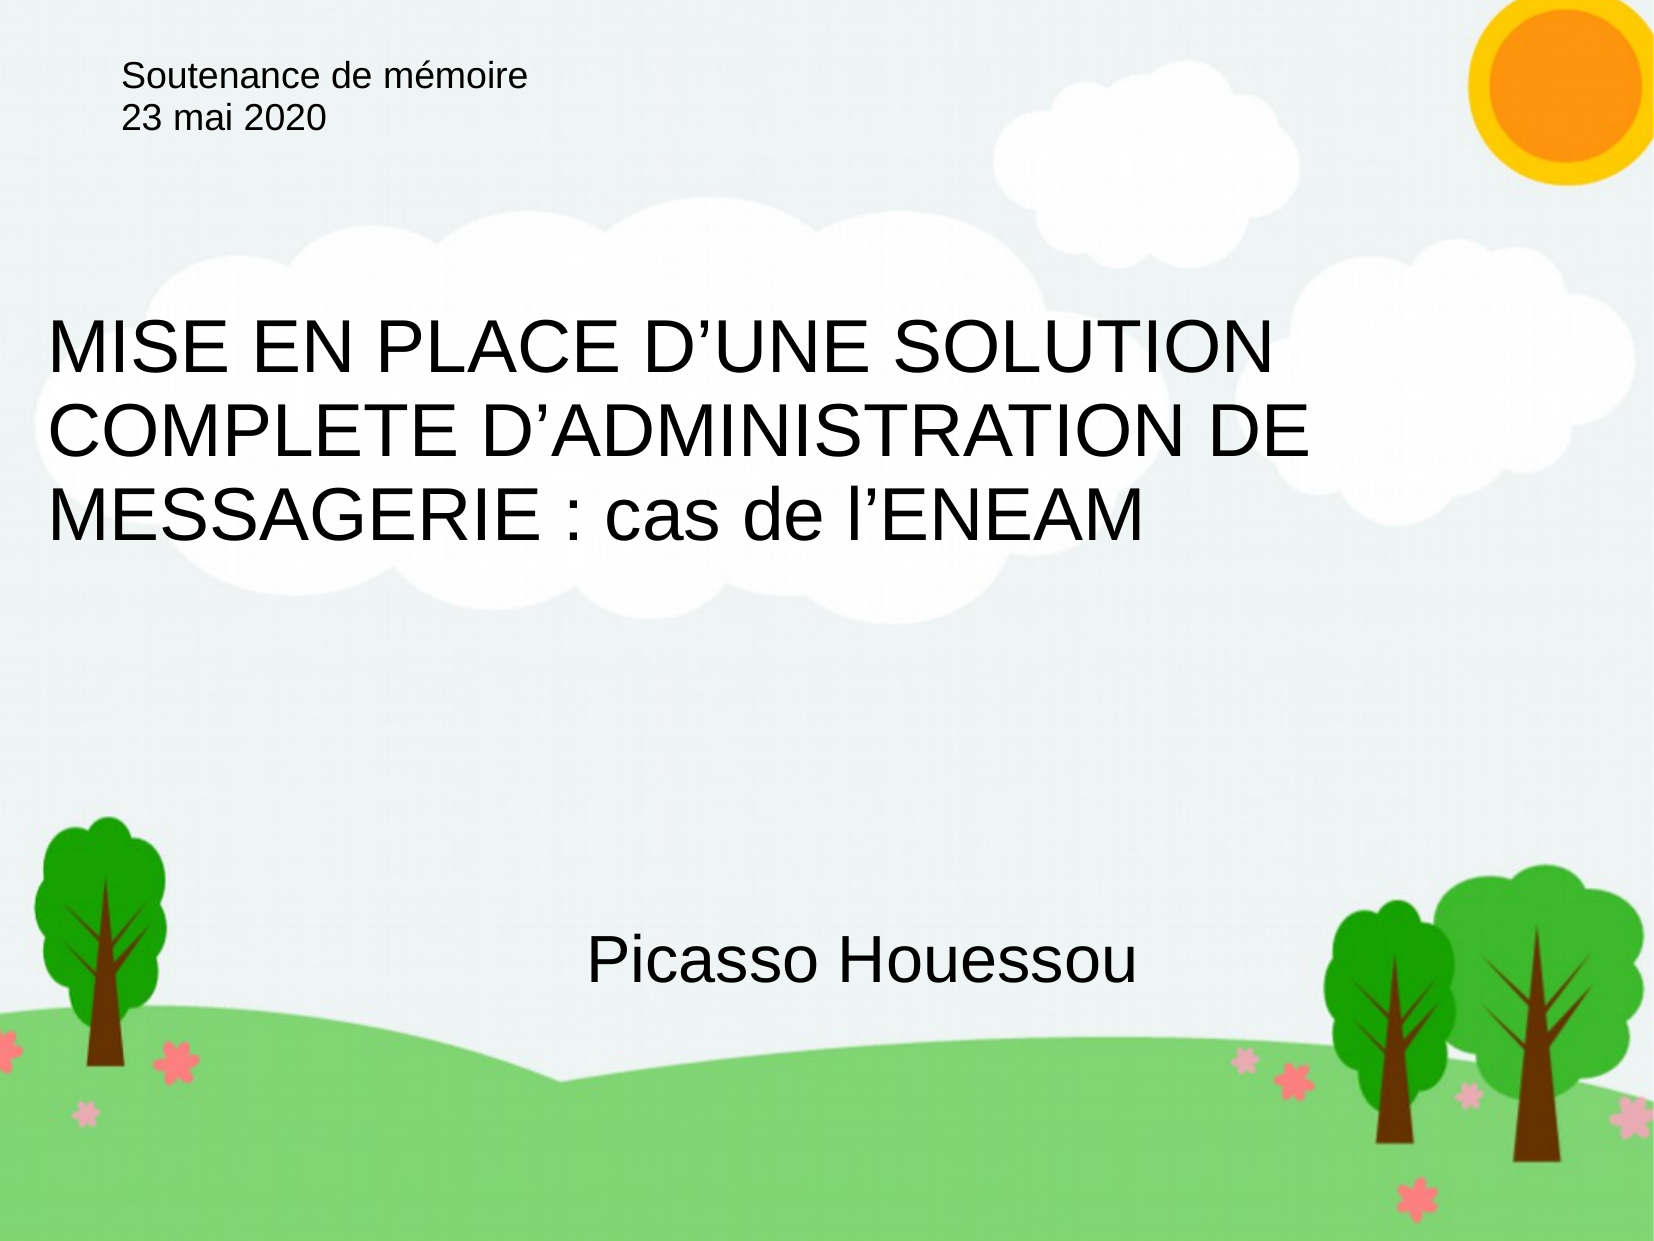

Soutenance de mémoire
23 mai 2020
# MISE EN PLACE D’UNE SOLUTION COMPLETE D’ADMINISTRATION DE MESSAGERIE : cas de l’ENEAM
Picasso Houessou